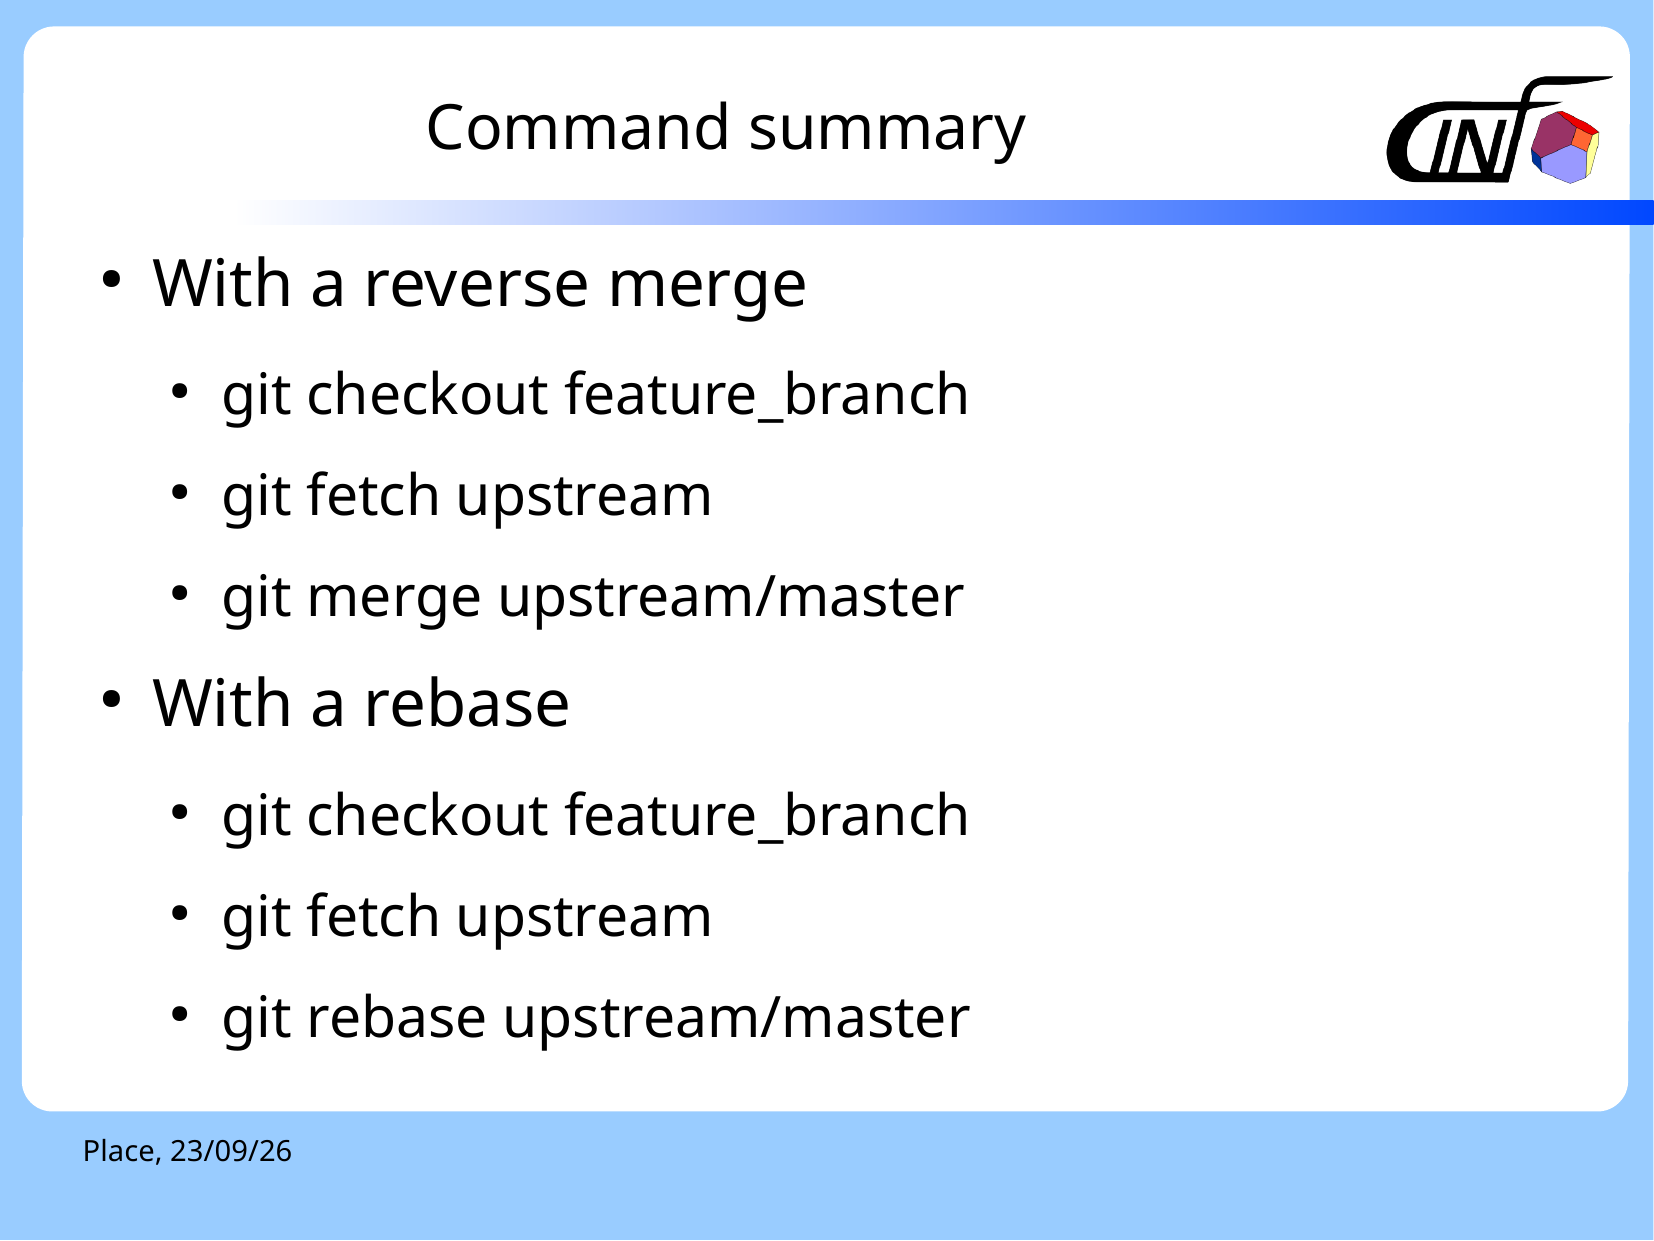

# Command summary
With a reverse merge
git checkout feature_branch
git fetch upstream
git merge upstream/master
With a rebase
git checkout feature_branch
git fetch upstream
git rebase upstream/master